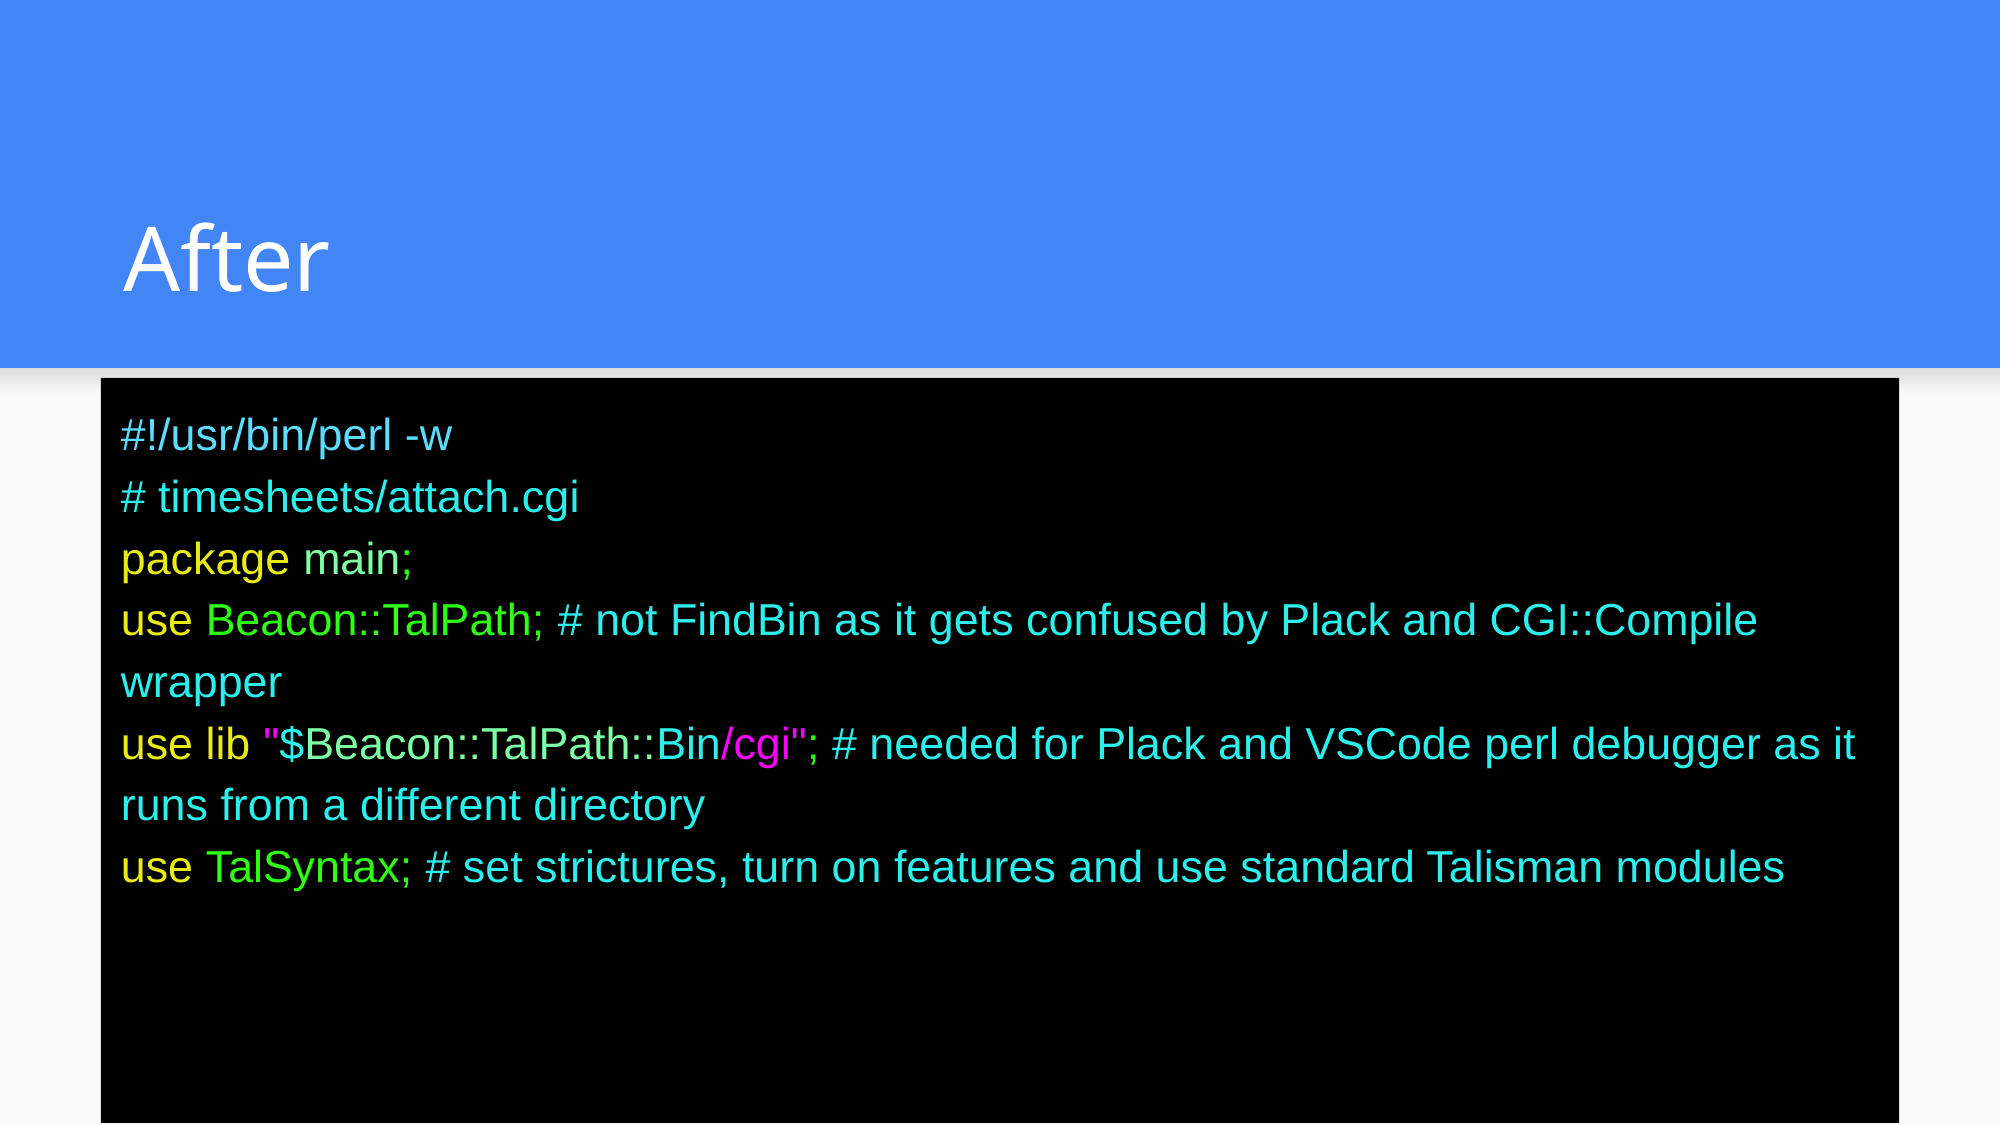

# After
#!/usr/bin/perl -w
# timesheets/attach.cgi
package main;
use Beacon::TalPath; # not FindBin as it gets confused by Plack and CGI::Compile wrapper
use lib "$Beacon::TalPath::Bin/cgi"; # needed for Plack and VSCode perl debugger as it runs from a different directory
use TalSyntax; # set strictures, turn on features and use standard Talisman modules